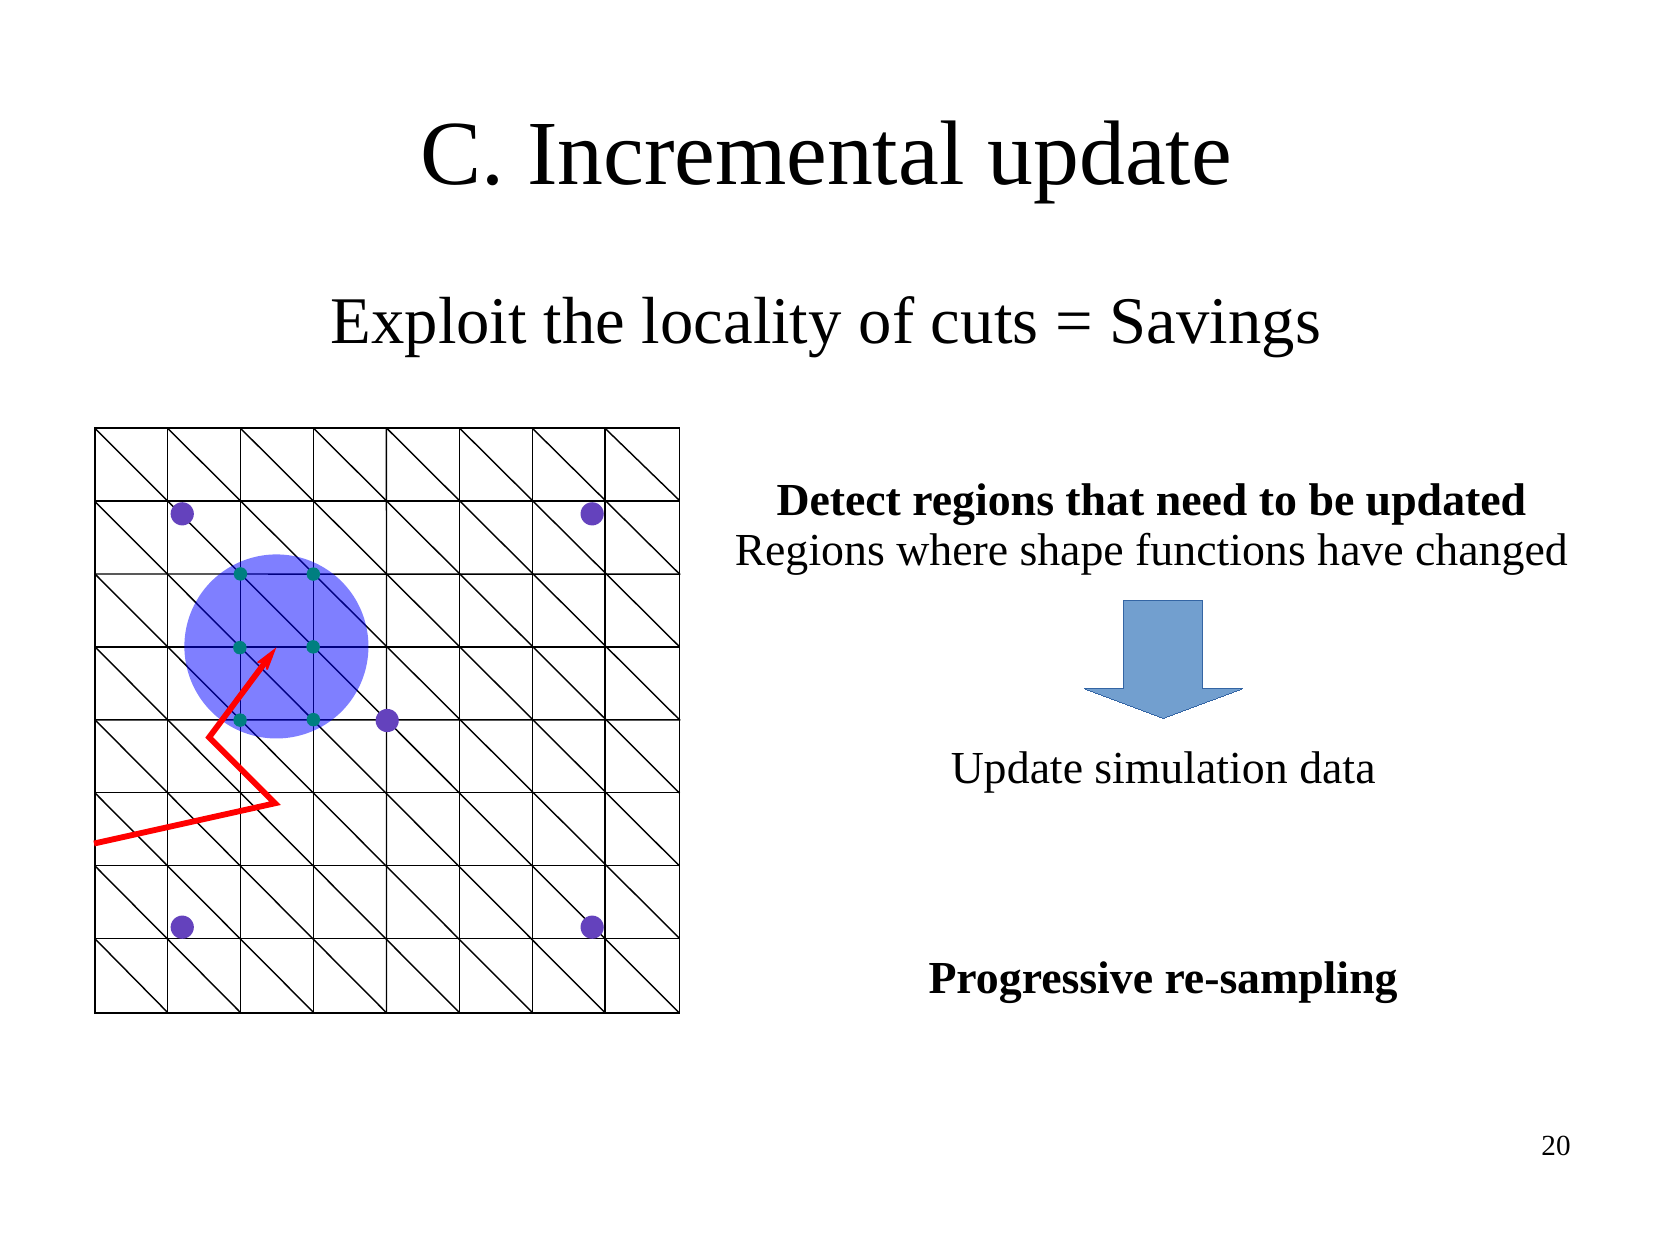

# C. Incremental update
Exploit the locality of cuts = Savings
Detect regions that need to be updated
Regions where shape functions have changed
Update simulation data
Progressive re-sampling
20